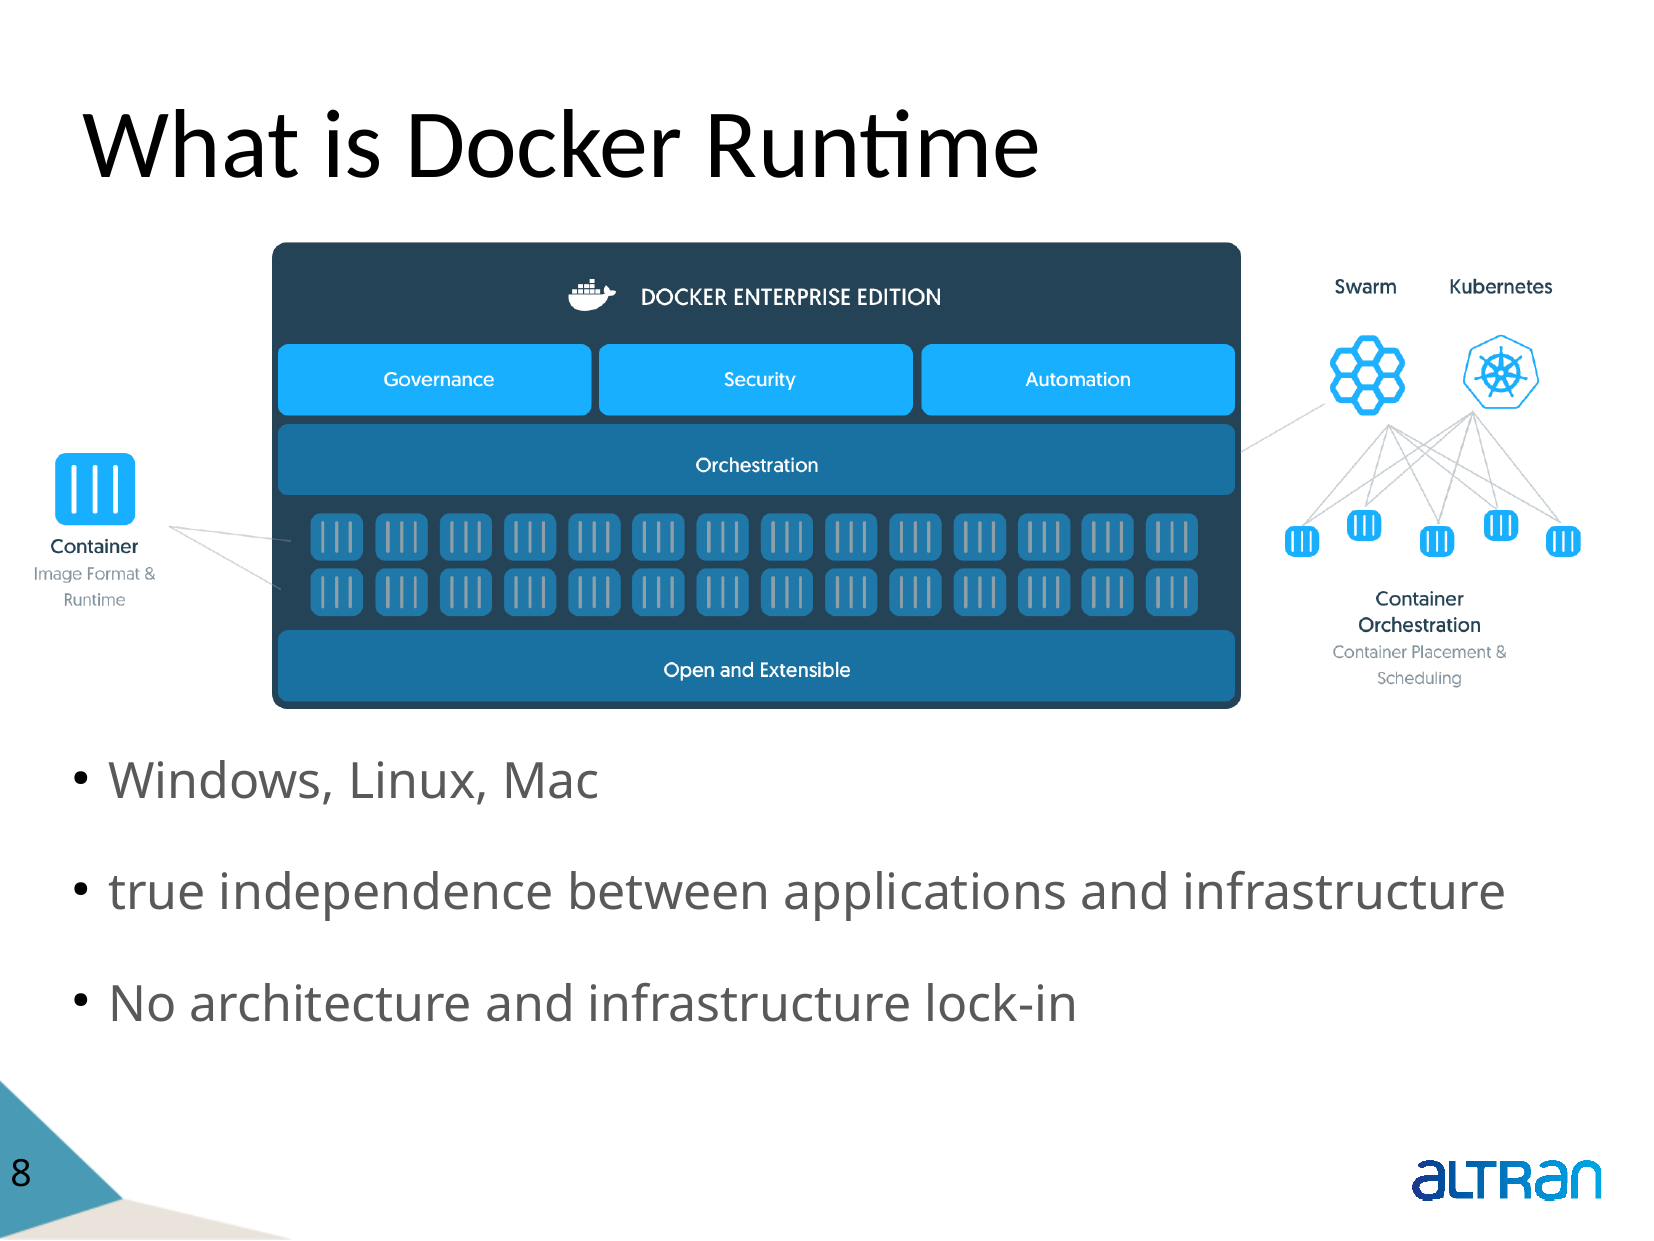

# What is Docker Runtime
Windows, Linux, Mac
true independence between applications and infrastructure
No architecture and infrastructure lock-in
8